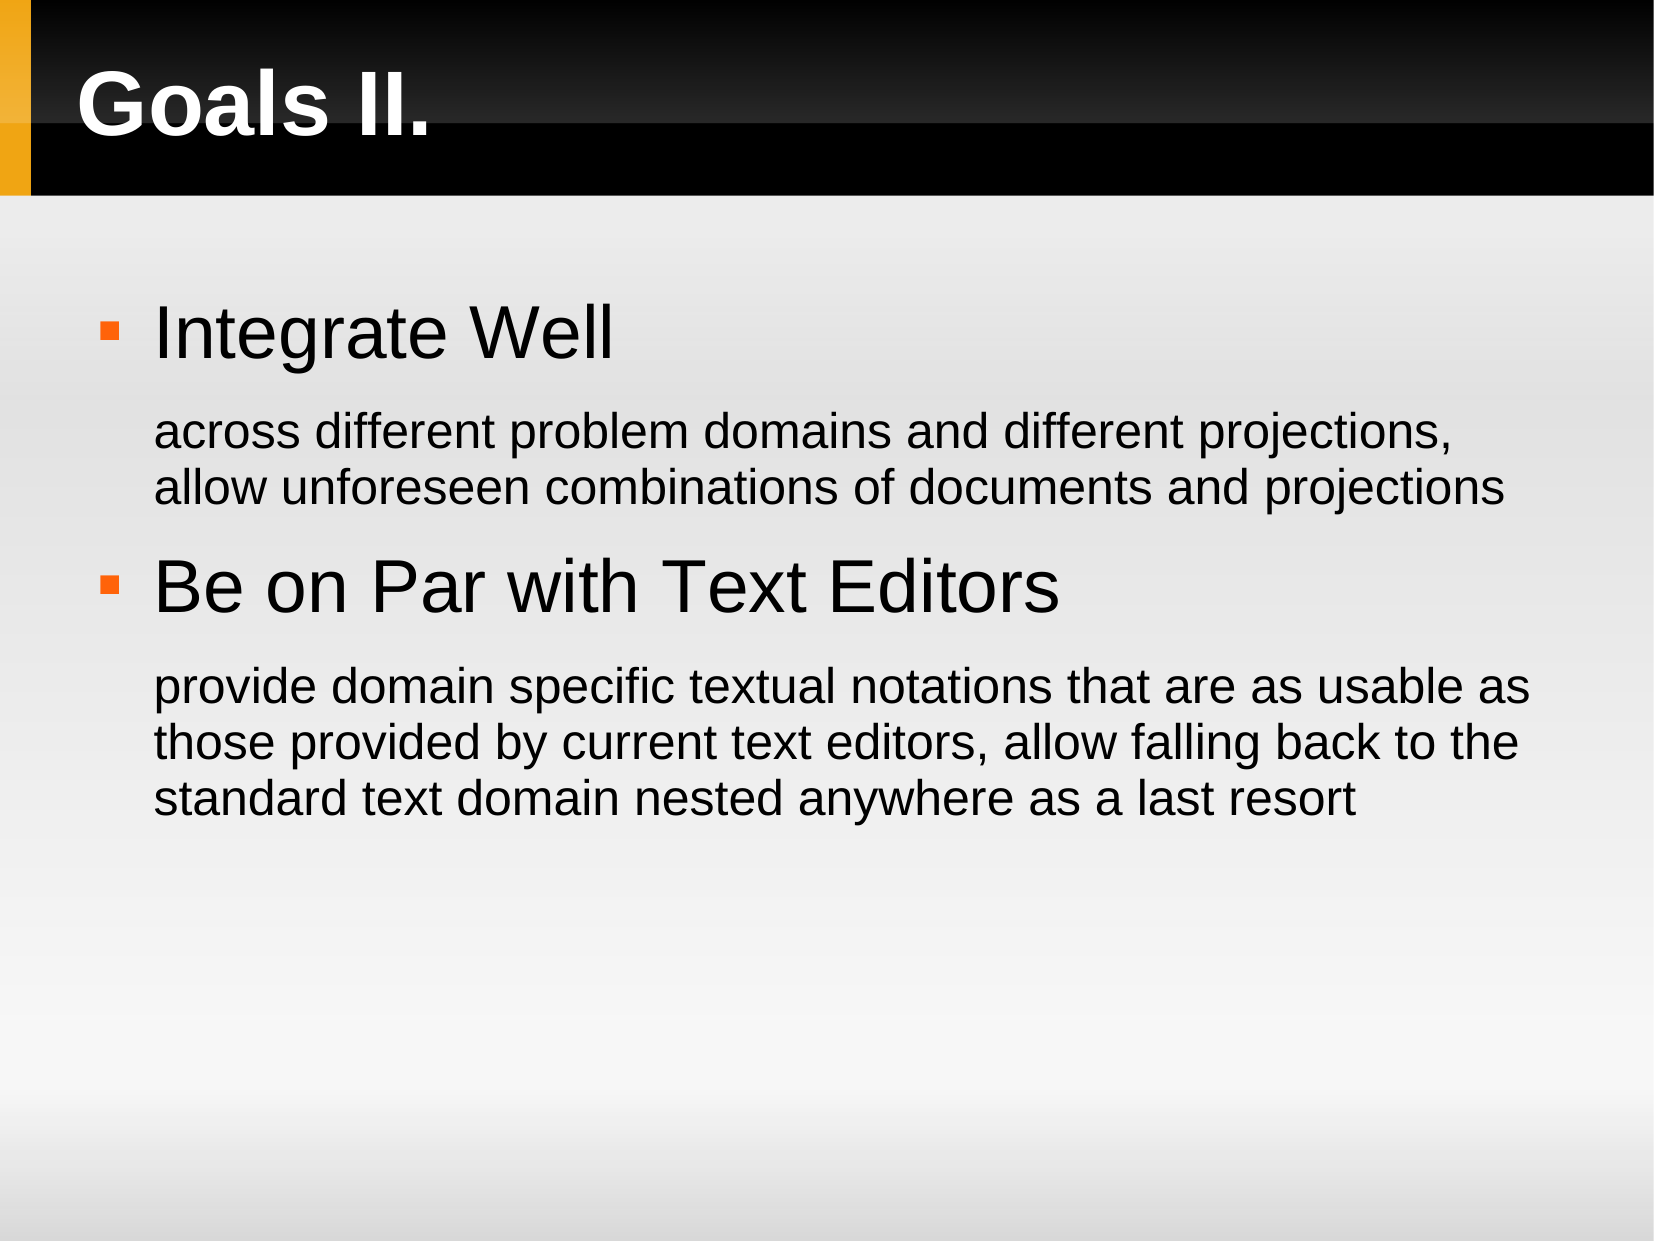

# Goals II.
Integrate Well
across different problem domains and different projections, allow unforeseen combinations of documents and projections
Be on Par with Text Editors
provide domain specific textual notations that are as usable as those provided by current text editors, allow falling back to the standard text domain nested anywhere as a last resort